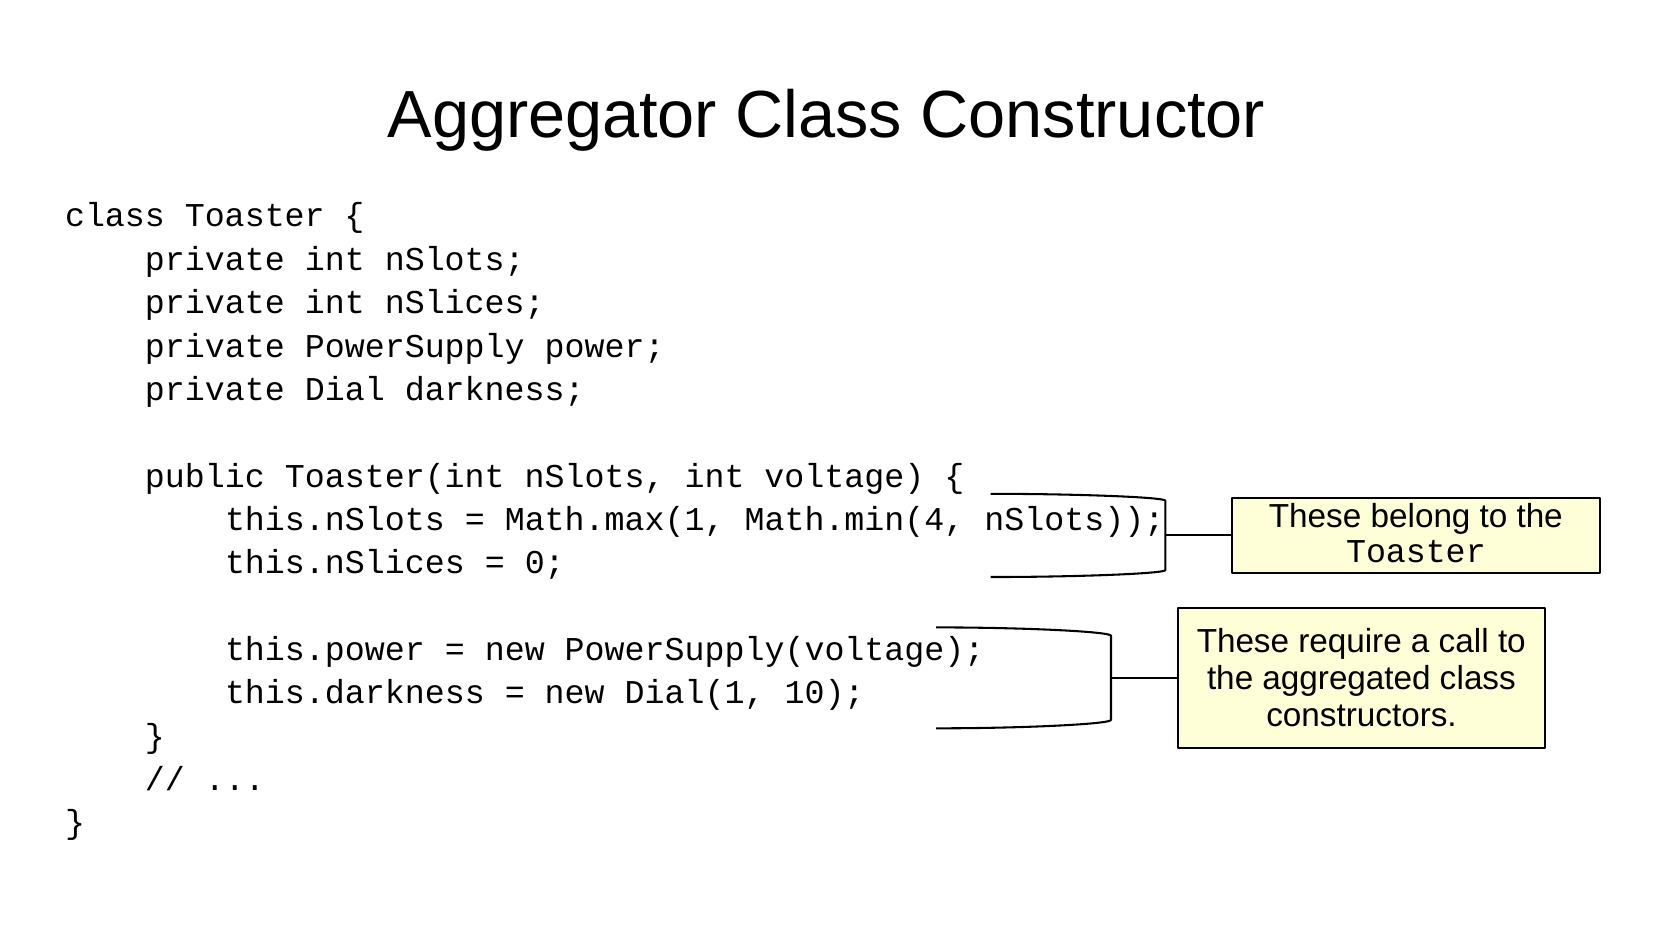

# Aggregator Class Constructor
class Toaster {
 private int nSlots;
 private int nSlices;
 private PowerSupply power;
 private Dial darkness;
 public Toaster(int nSlots, int voltage) {
 this.nSlots = Math.max(1, Math.min(4, nSlots));
 this.nSlices = 0;
 this.power = new PowerSupply(voltage);
 this.darkness = new Dial(1, 10);
 }
 // ...
}
These belong to the
Toaster
These require a call to
the aggregated class
constructors.